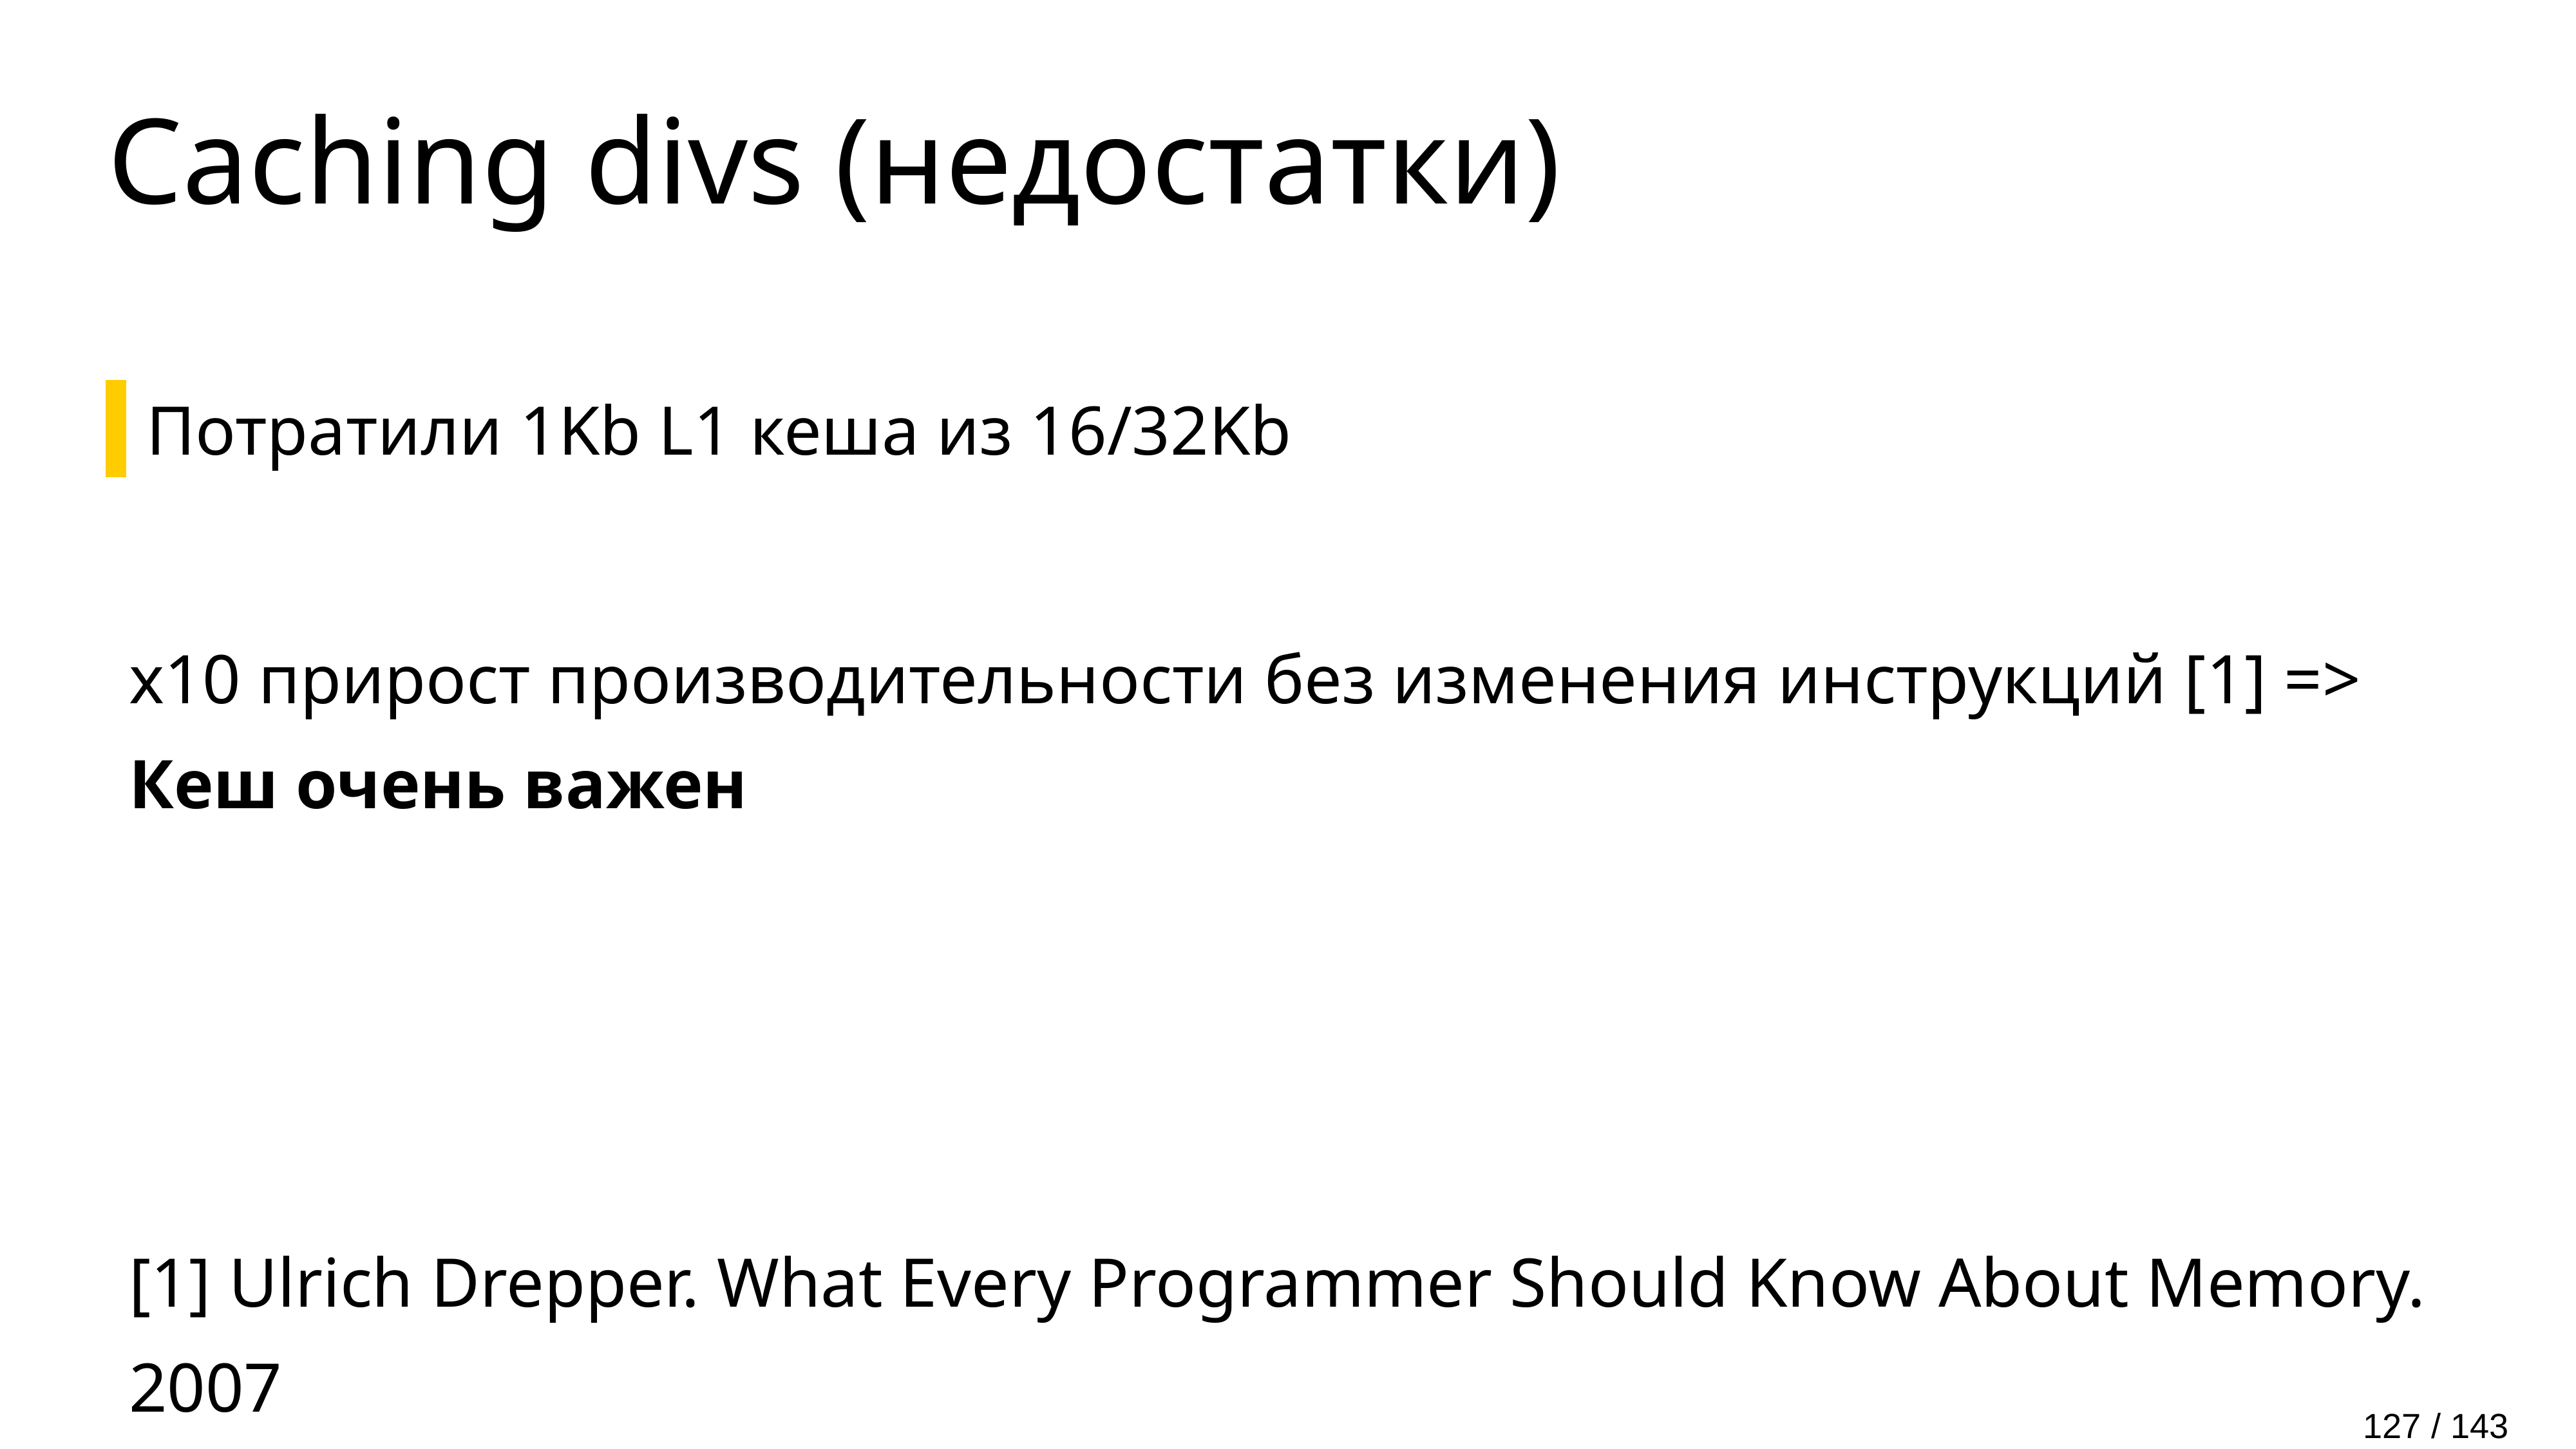

# Caching divs (недостатки)
 Потратили 1Kb L1 кеша из 16/32Kb
x10 прирост производительности без изменения инструкций [1] => Кеш очень важен
[1] Ulrich Drepper. What Every Programmer Should Know About Memory. 2007